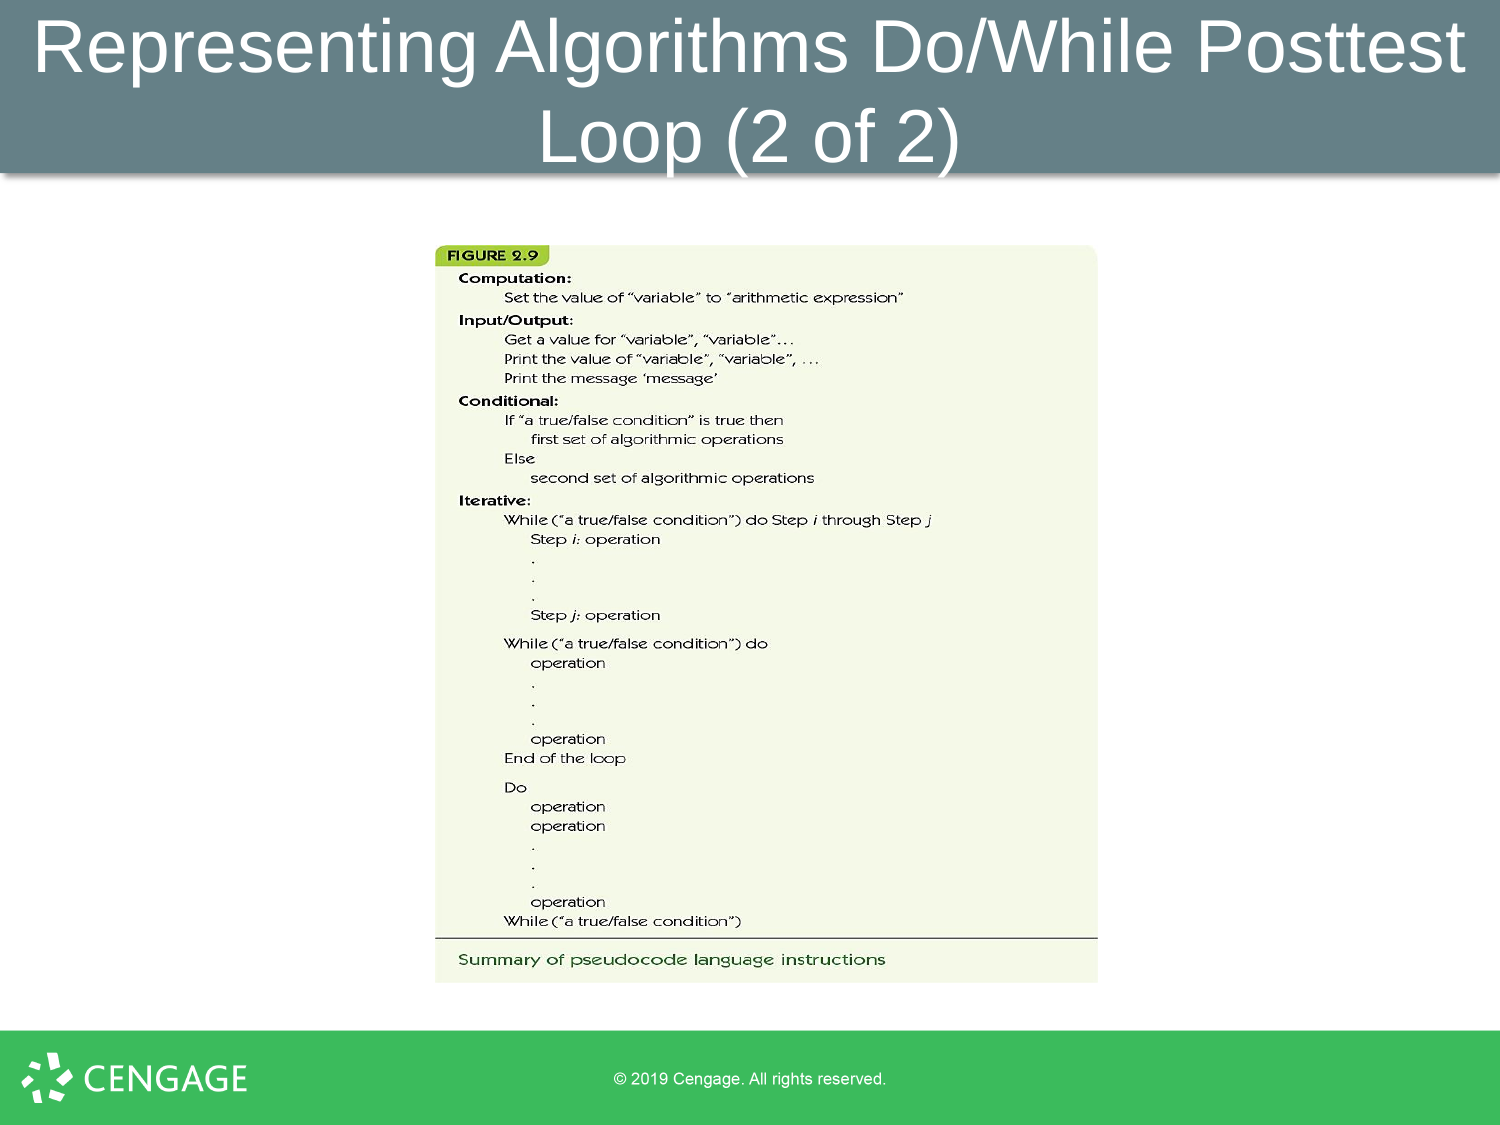

# Representing Algorithms Do/While Posttest Loop (2 of 2)